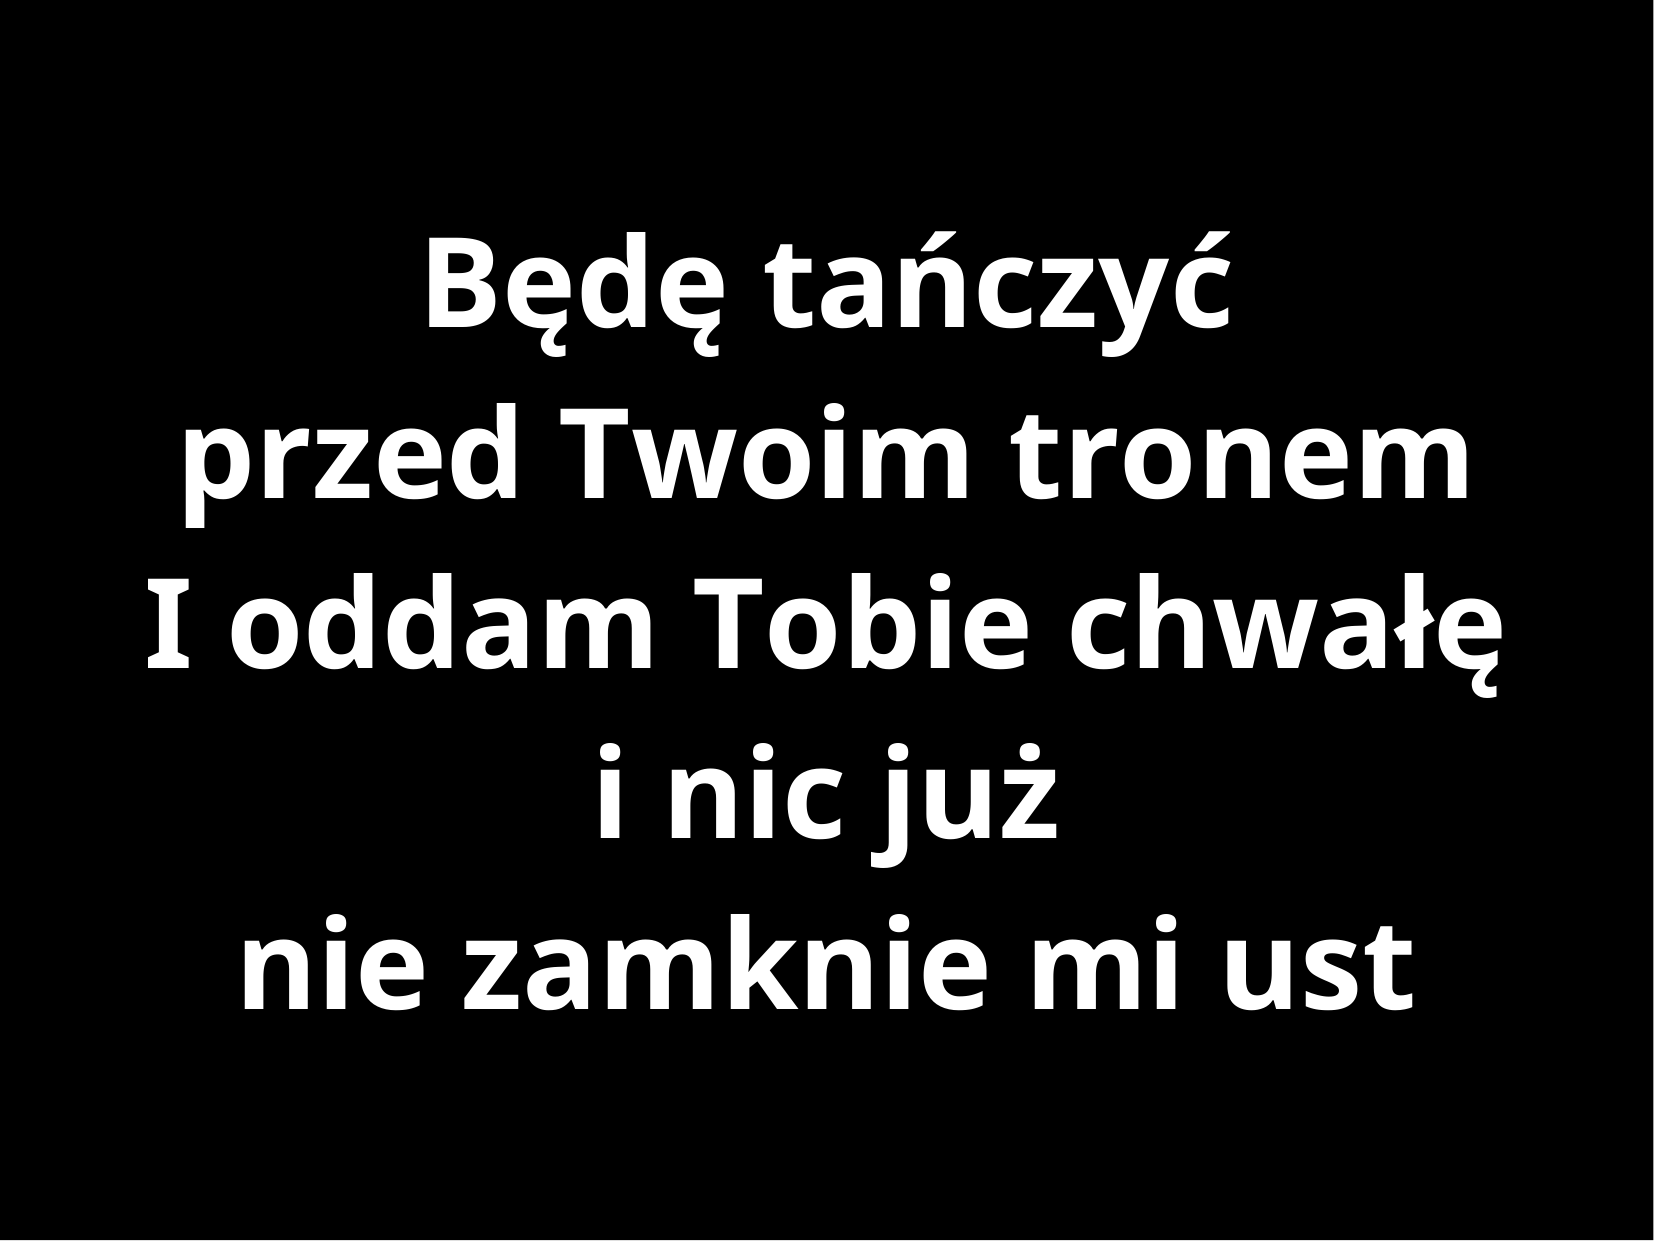

# Będę tańczyć przed Twoim tronem I oddam Tobie chwałę i nic już nie zamknie mi ust